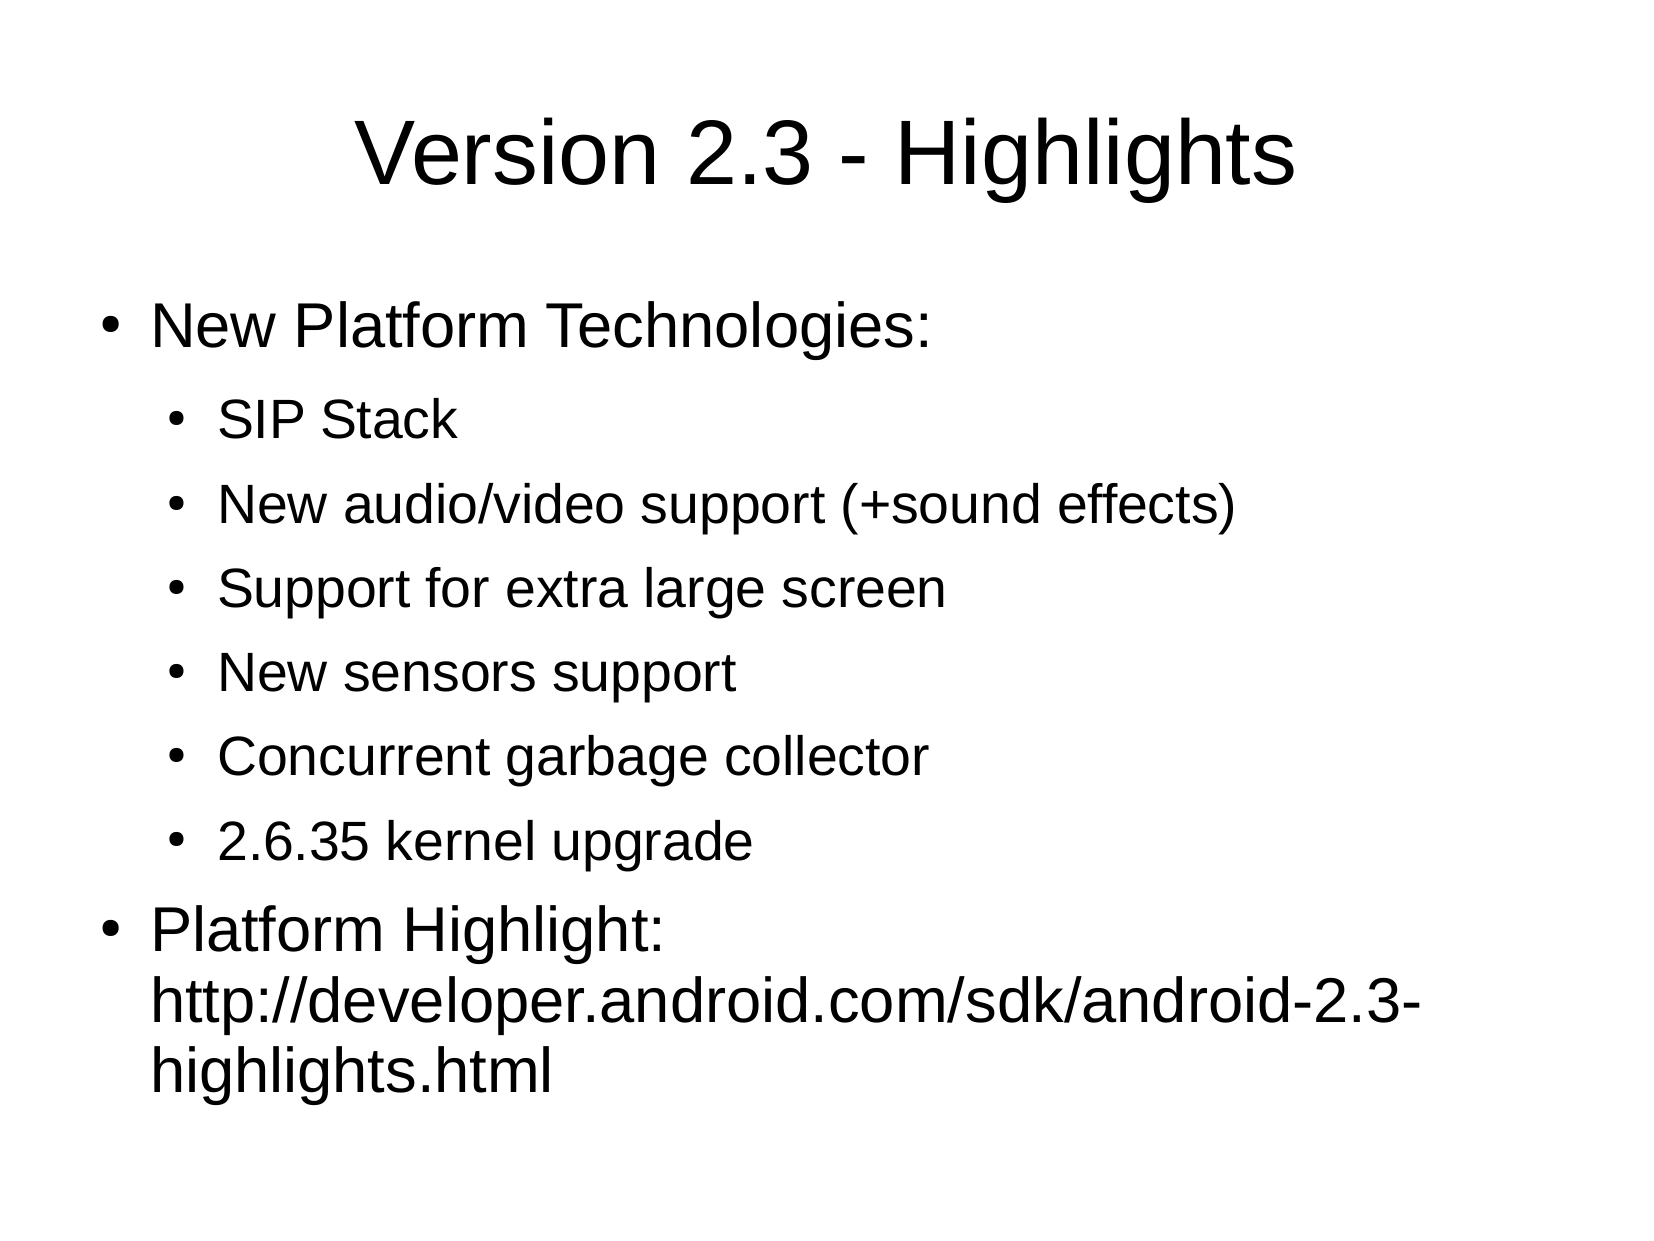

# Version 2.3 - Highlights
New Platform Technologies:
SIP Stack
New audio/video support (+sound effects)
Support for extra large screen
New sensors support
Concurrent garbage collector
2.6.35 kernel upgrade
Platform Highlight: http://developer.android.com/sdk/android-2.3-highlights.html